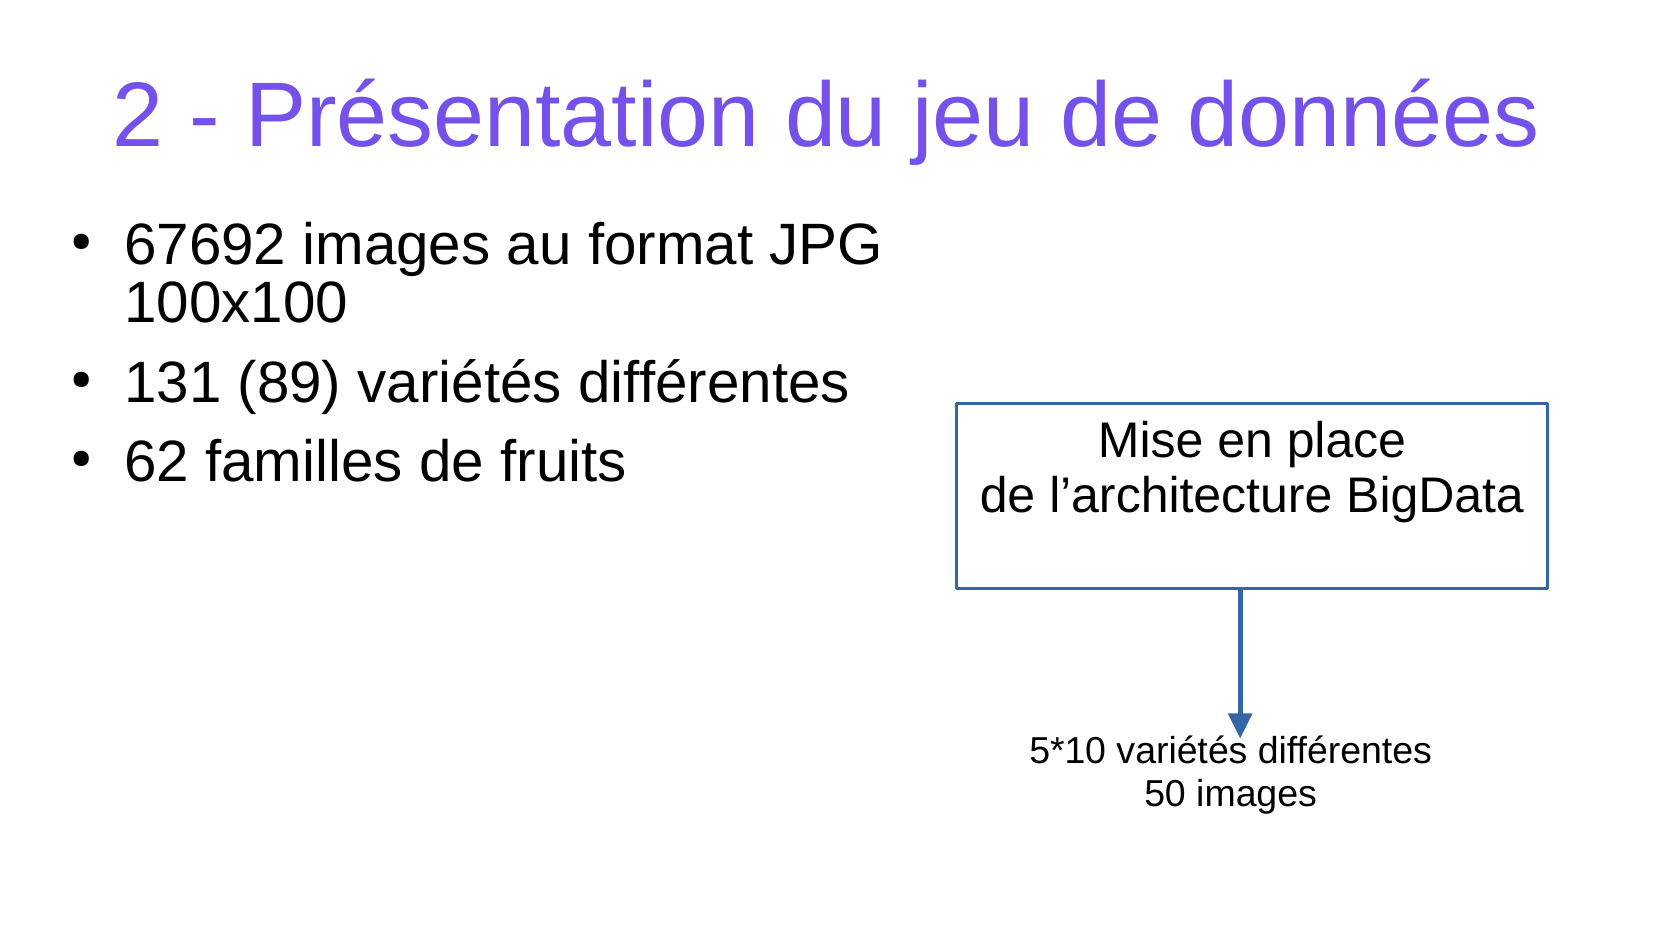

# 2 - Présentation du jeu de données
67692 images au format JPG 100x100
131 (89) variétés différentes
62 familles de fruits
Mise en place
de l’architecture BigData
5*10 variétés différentes
50 images